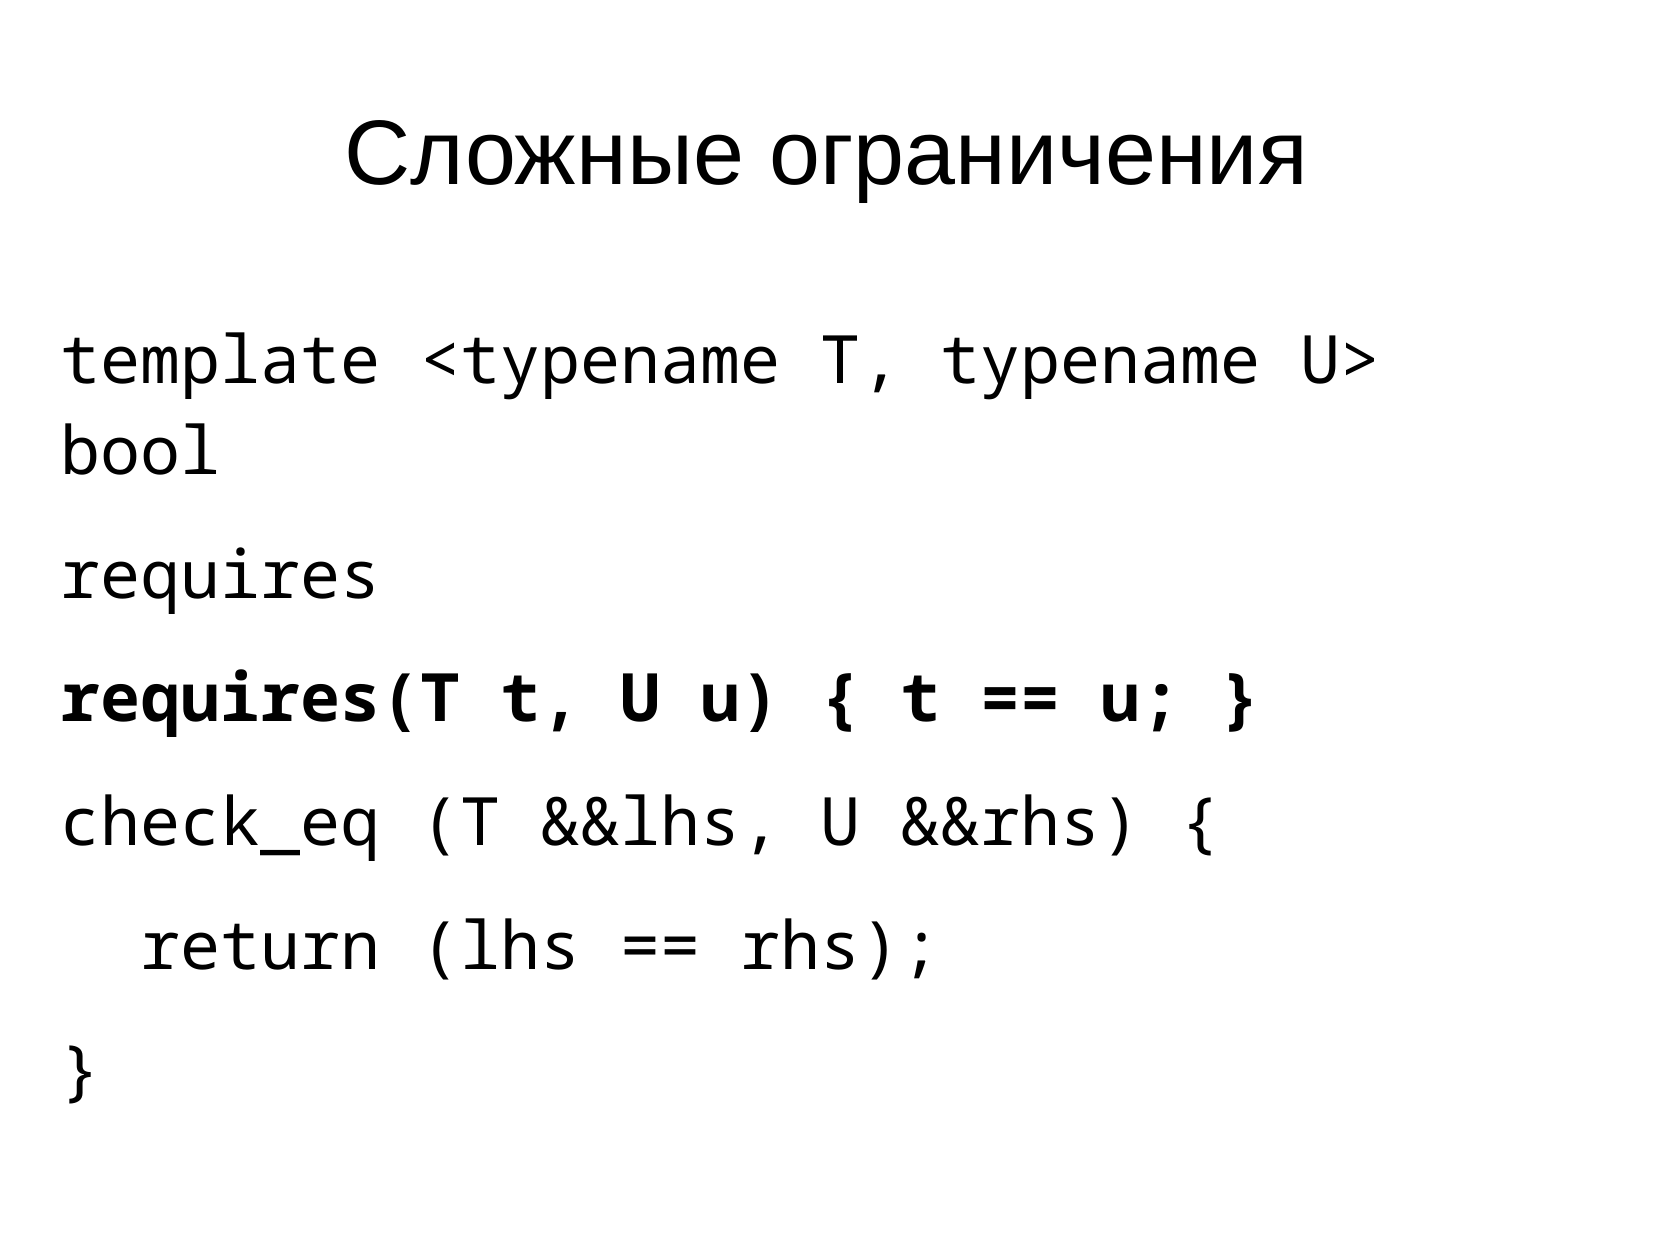

# Сложные ограничения
template <typename T, typename U> bool
requires
requires(T t, U u) { t == u; }
check_eq (T &&lhs, U &&rhs) {
 return (lhs == rhs);
}